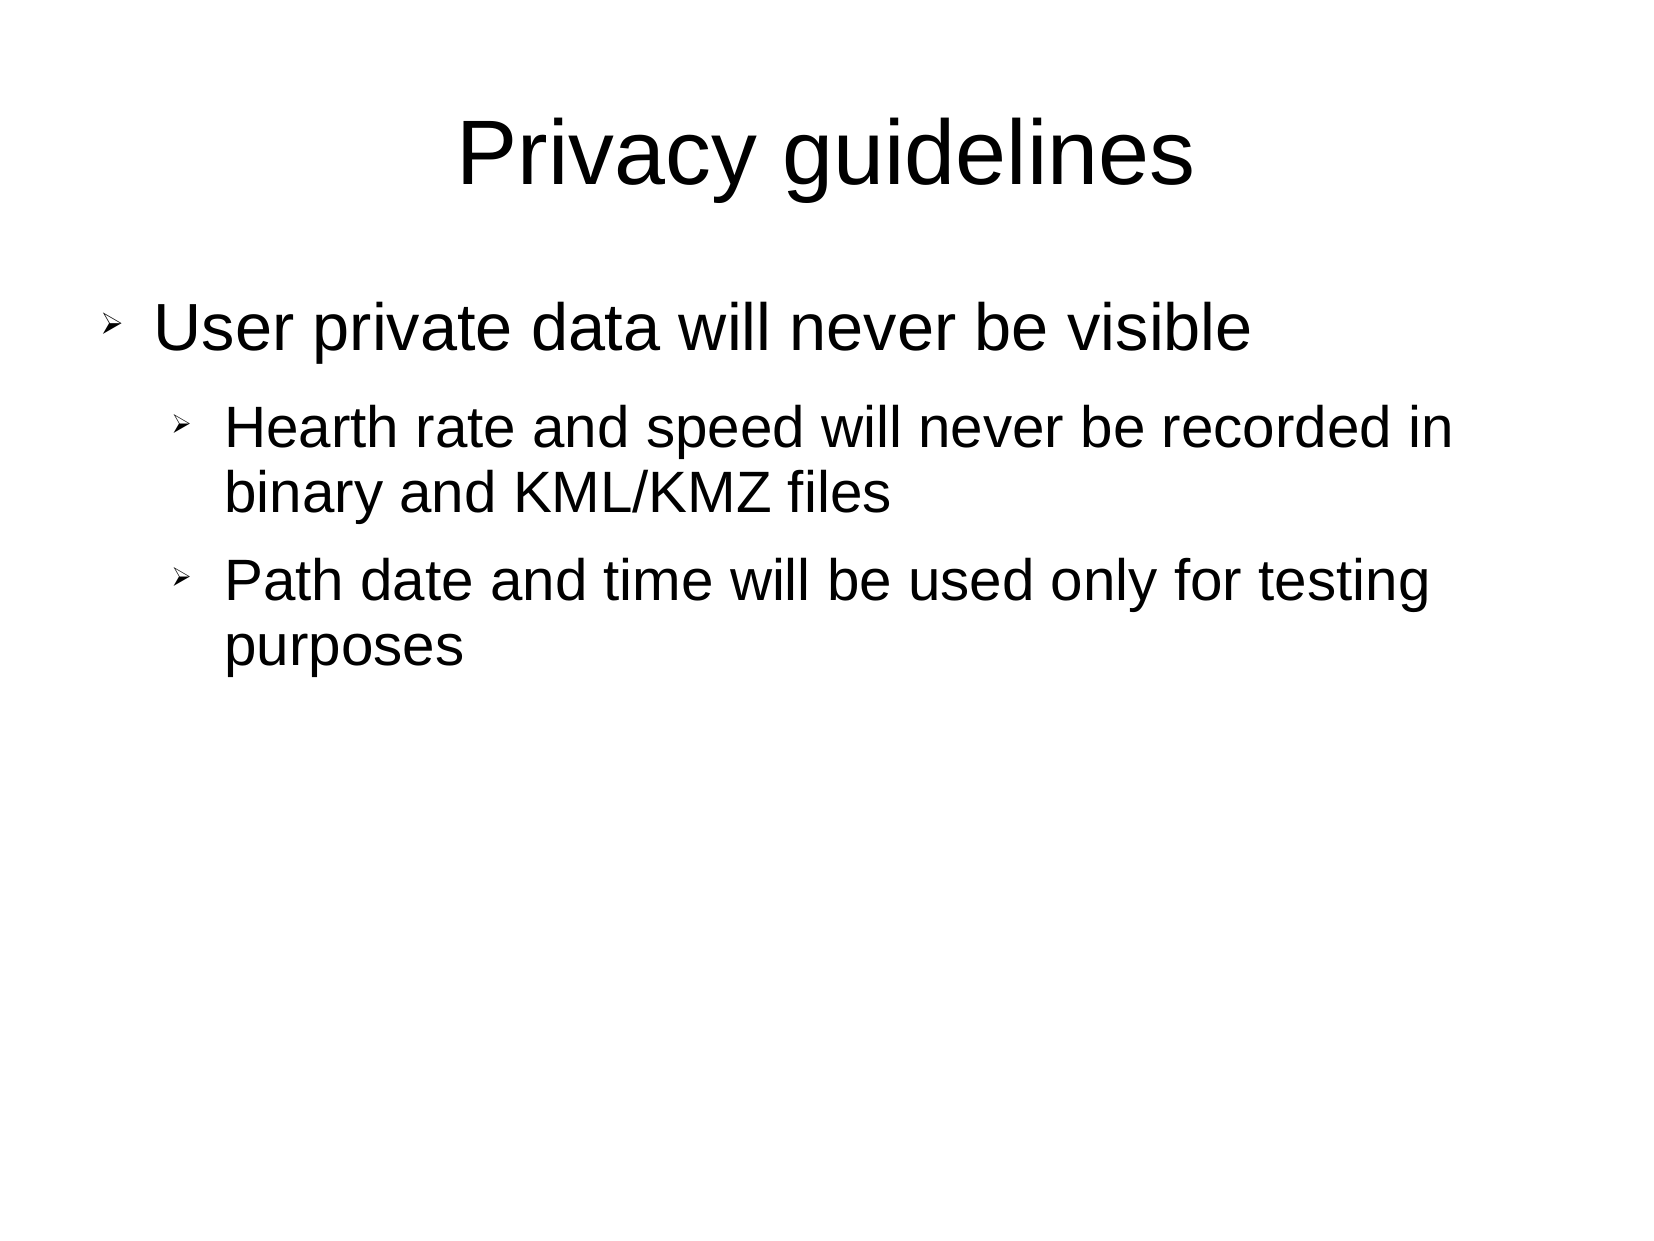

# Privacy guidelines
User private data will never be visible
Hearth rate and speed will never be recorded in binary and KML/KMZ files
Path date and time will be used only for testing purposes